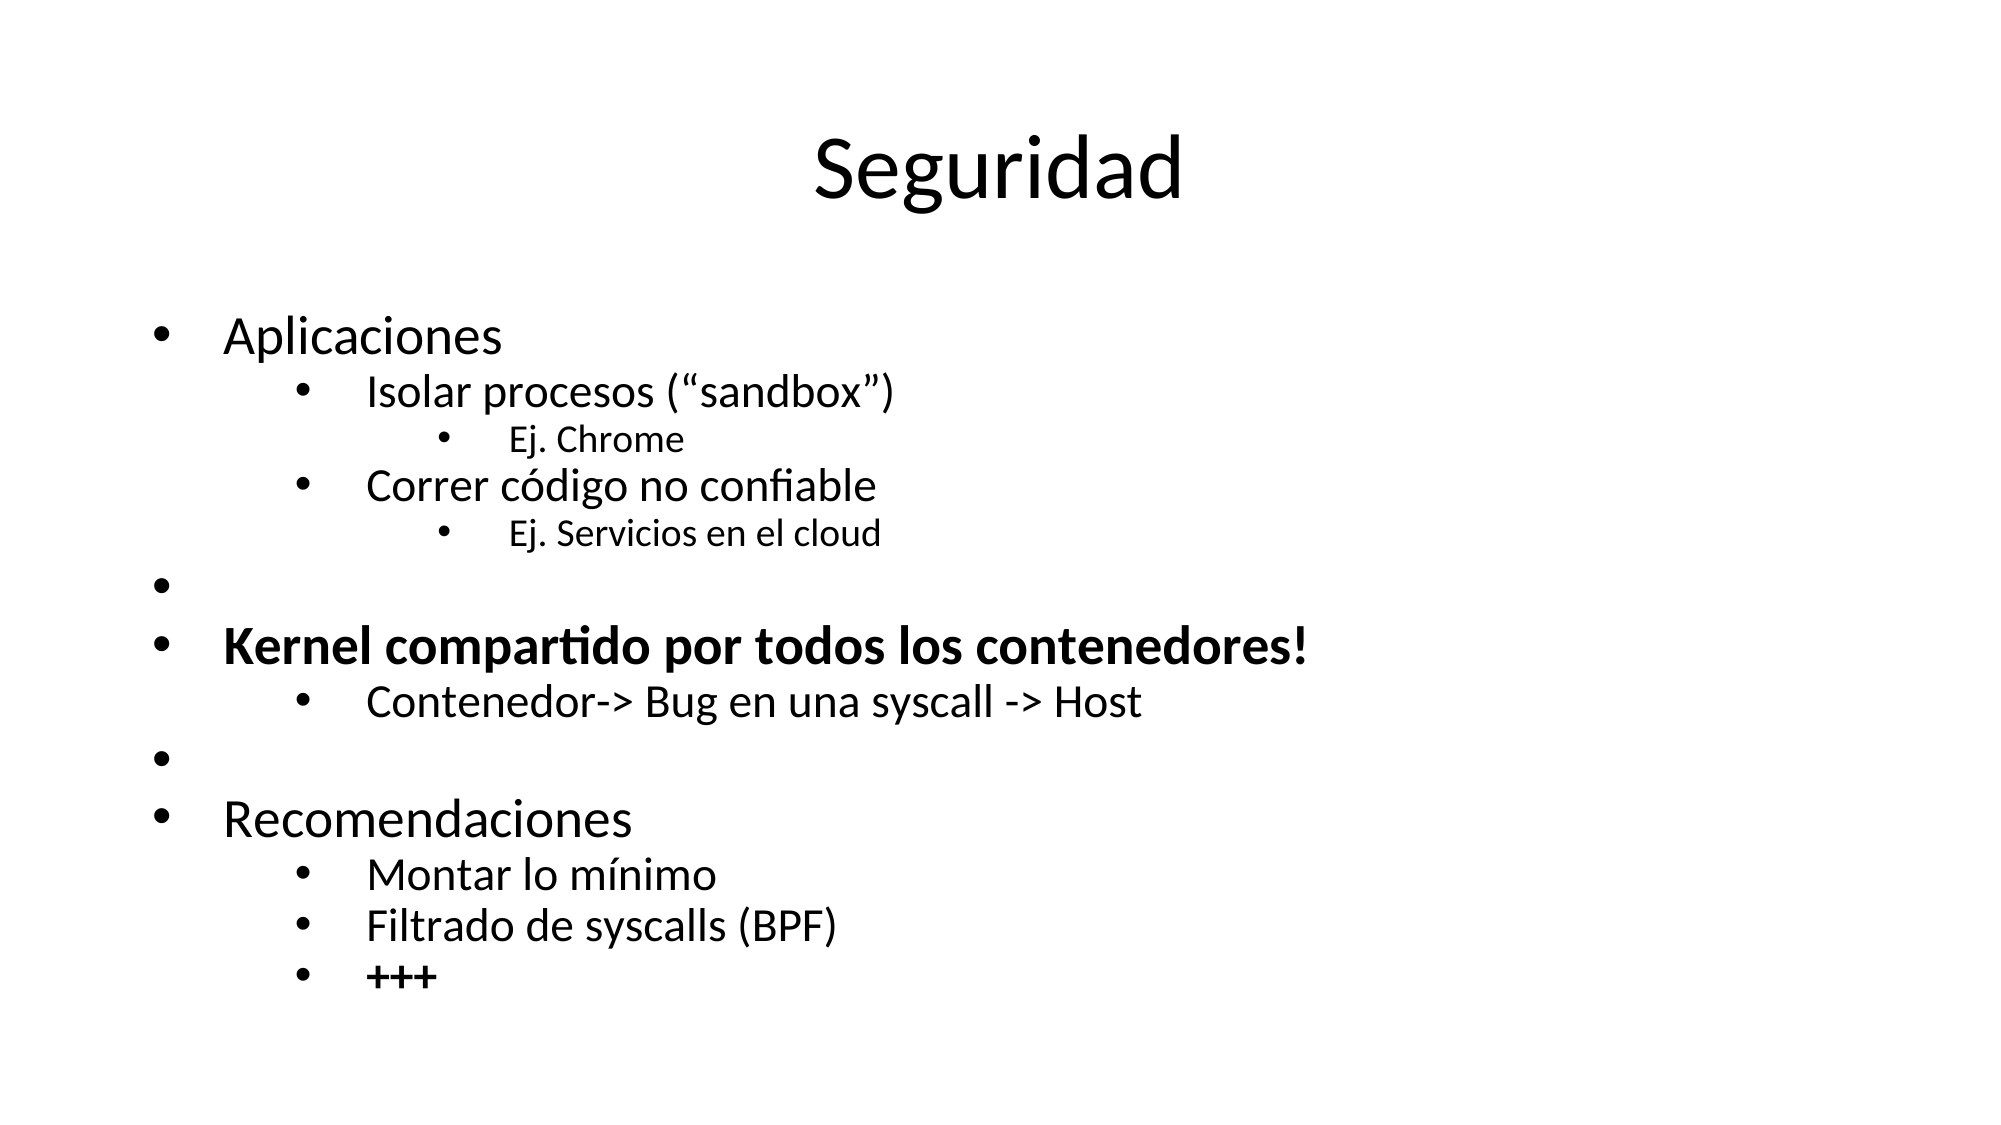

# Seguridad
Aplicaciones
Isolar procesos (“sandbox”)
Ej. Chrome
Correr código no confiable
Ej. Servicios en el cloud
Kernel compartido por todos los contenedores!
Contenedor-> Bug en una syscall -> Host
Recomendaciones
Montar lo mínimo
Filtrado de syscalls (BPF)
+++